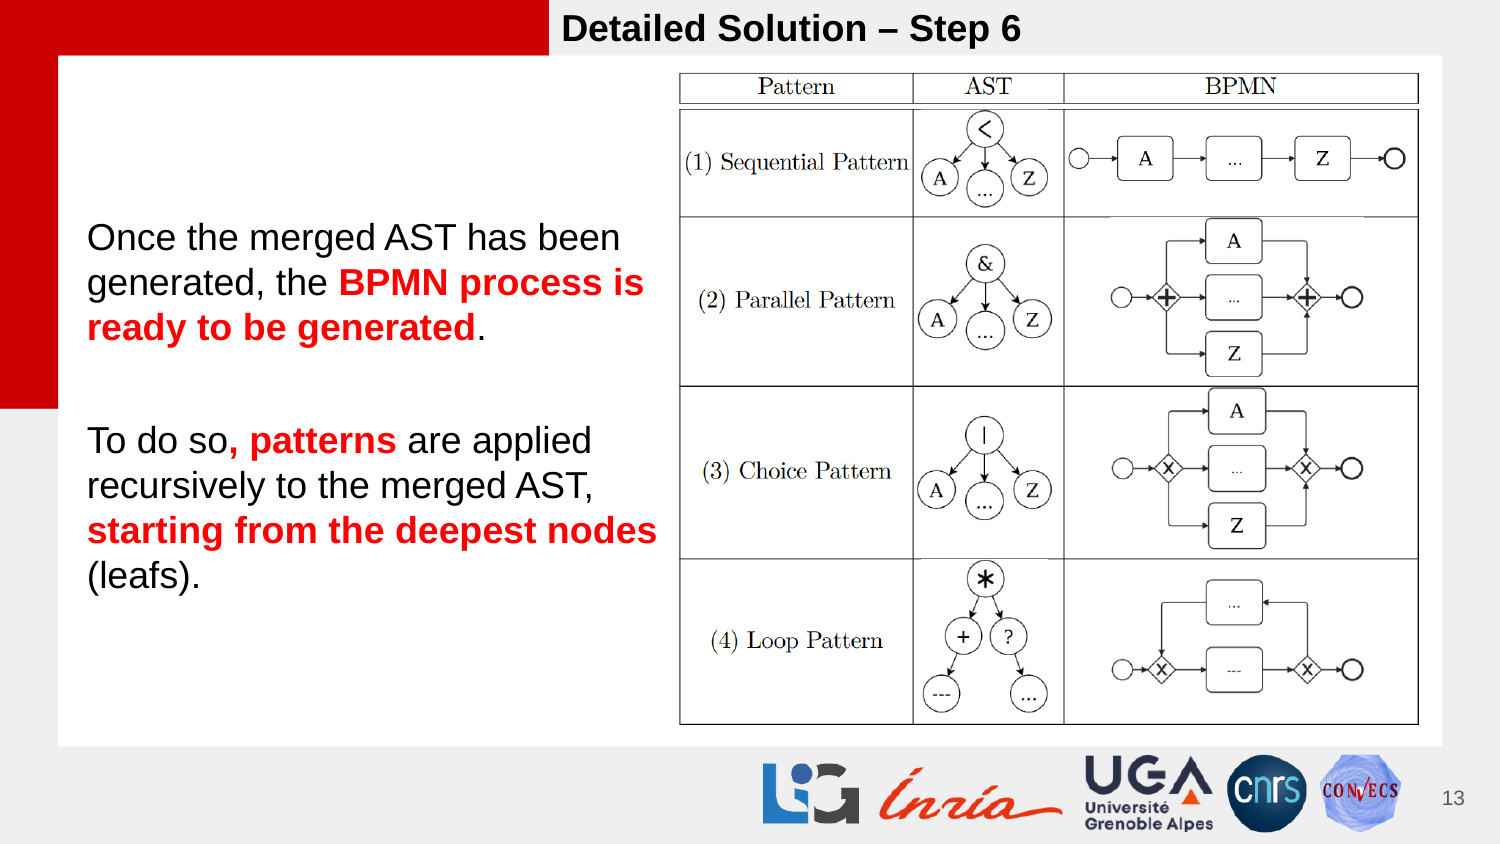

Detailed Solution – Step 6
Once the merged AST has been generated, the BPMN process is ready to be generated.
To do so, patterns are applied recursively to the merged AST, starting from the deepest nodes (leafs).